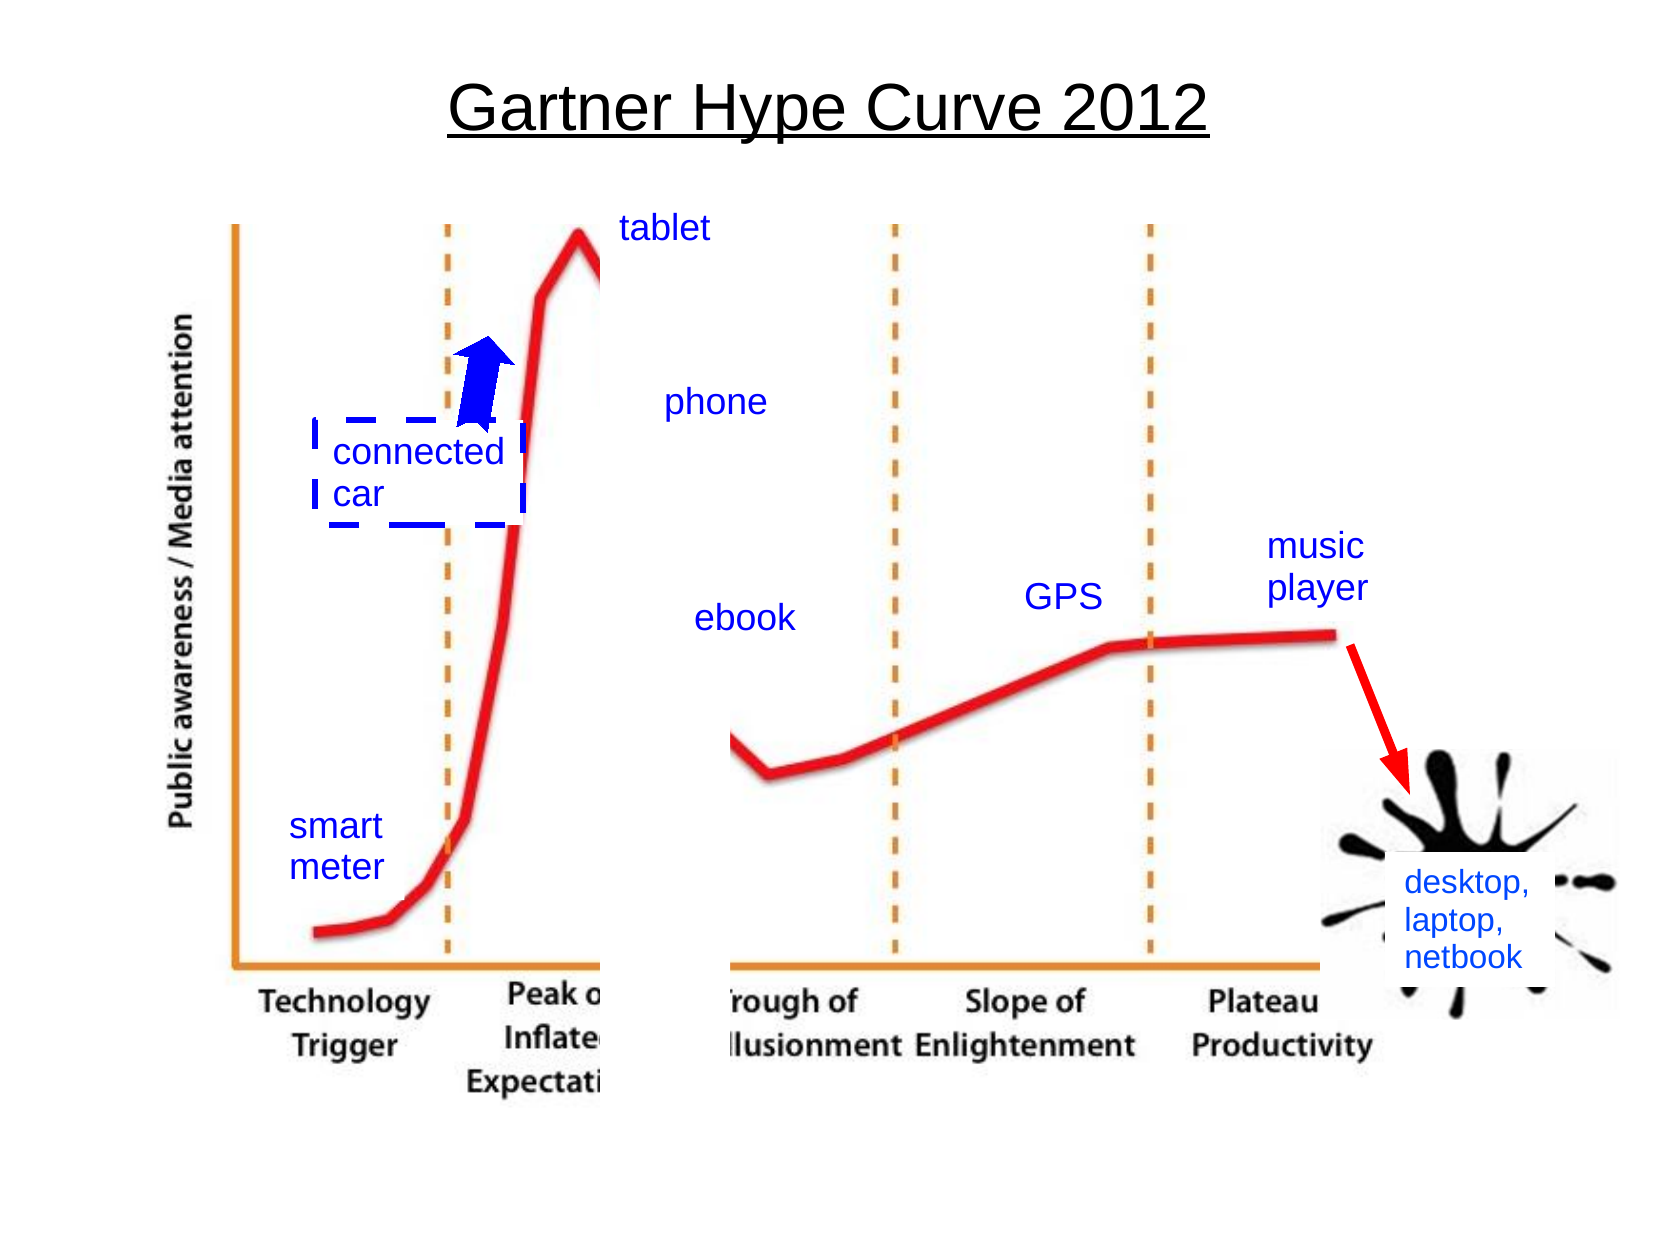

# Gartner Hype Curve 2012
tablet
phone
connected
car
music
player
GPS
ebook
smart
meter
desktop,
laptop,
netbook